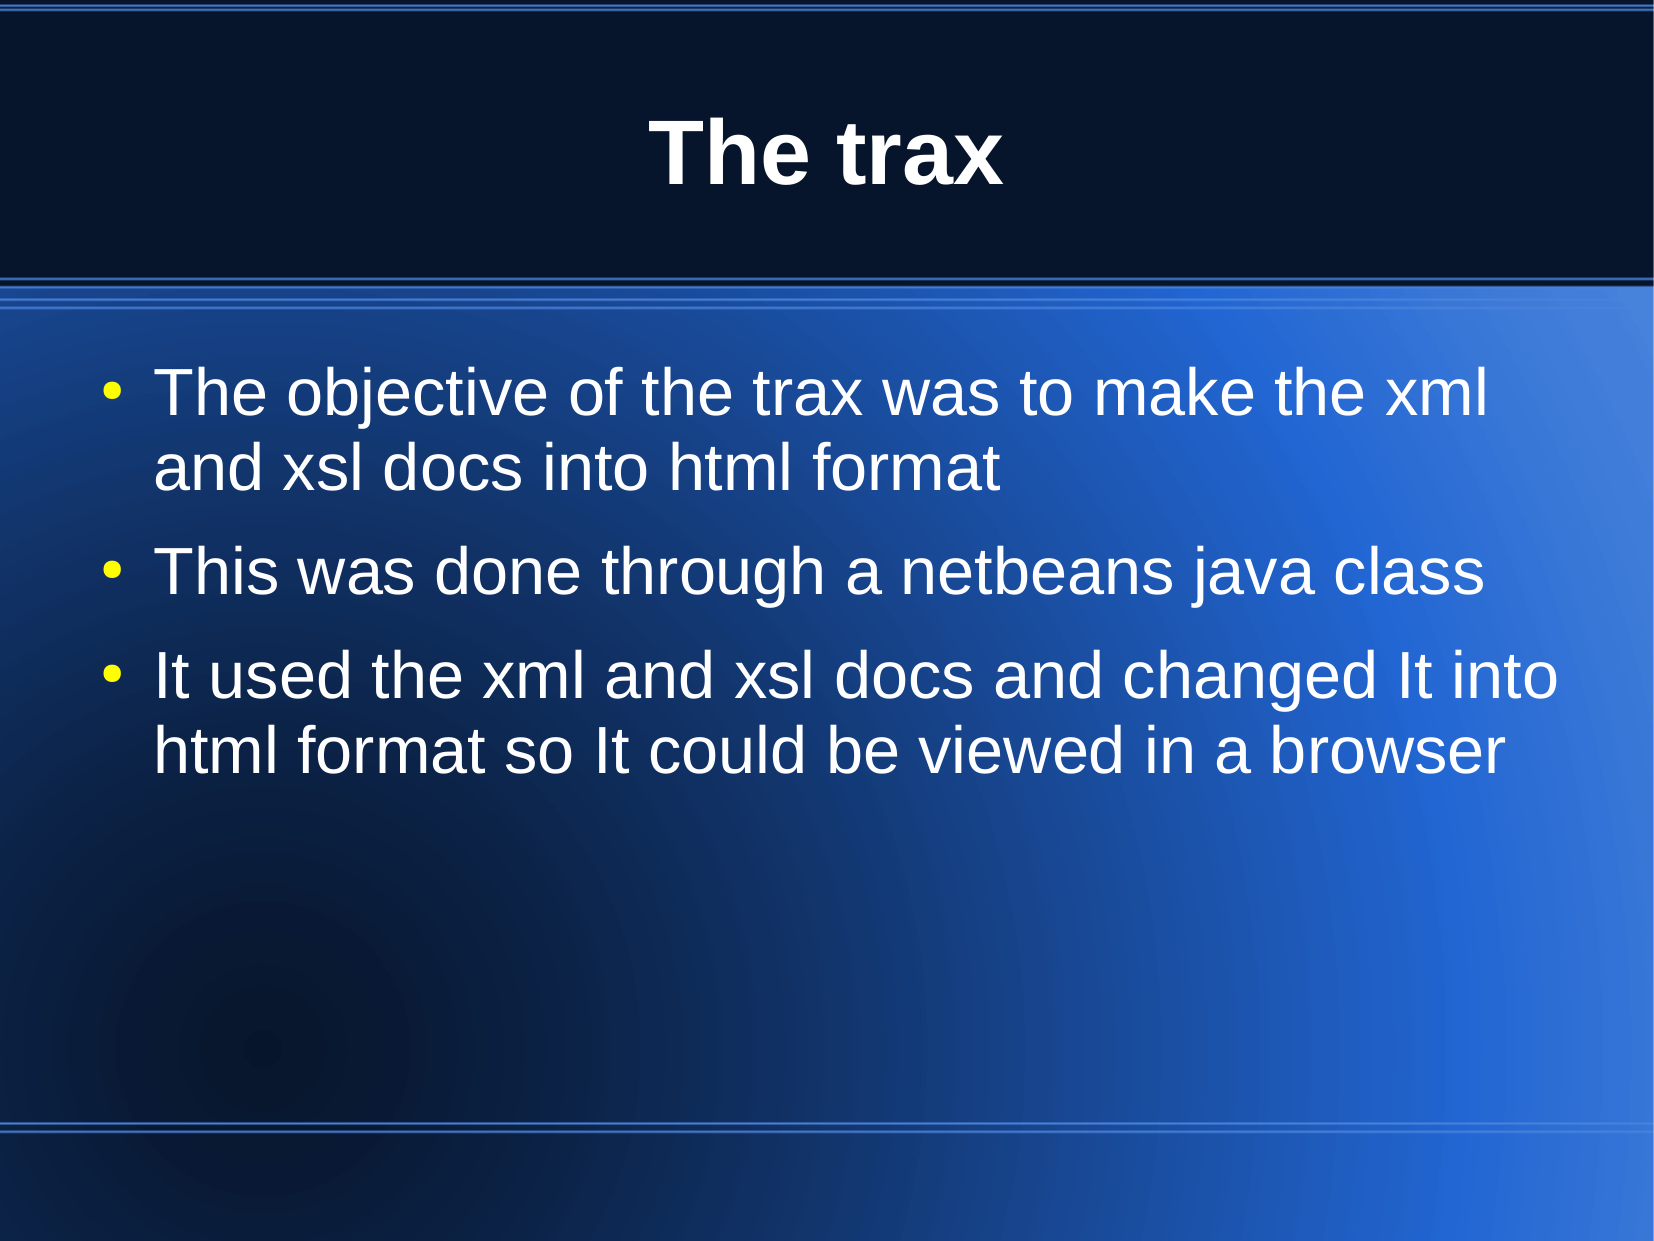

# The trax
The objective of the trax was to make the xml and xsl docs into html format
This was done through a netbeans java class
It used the xml and xsl docs and changed It into html format so It could be viewed in a browser